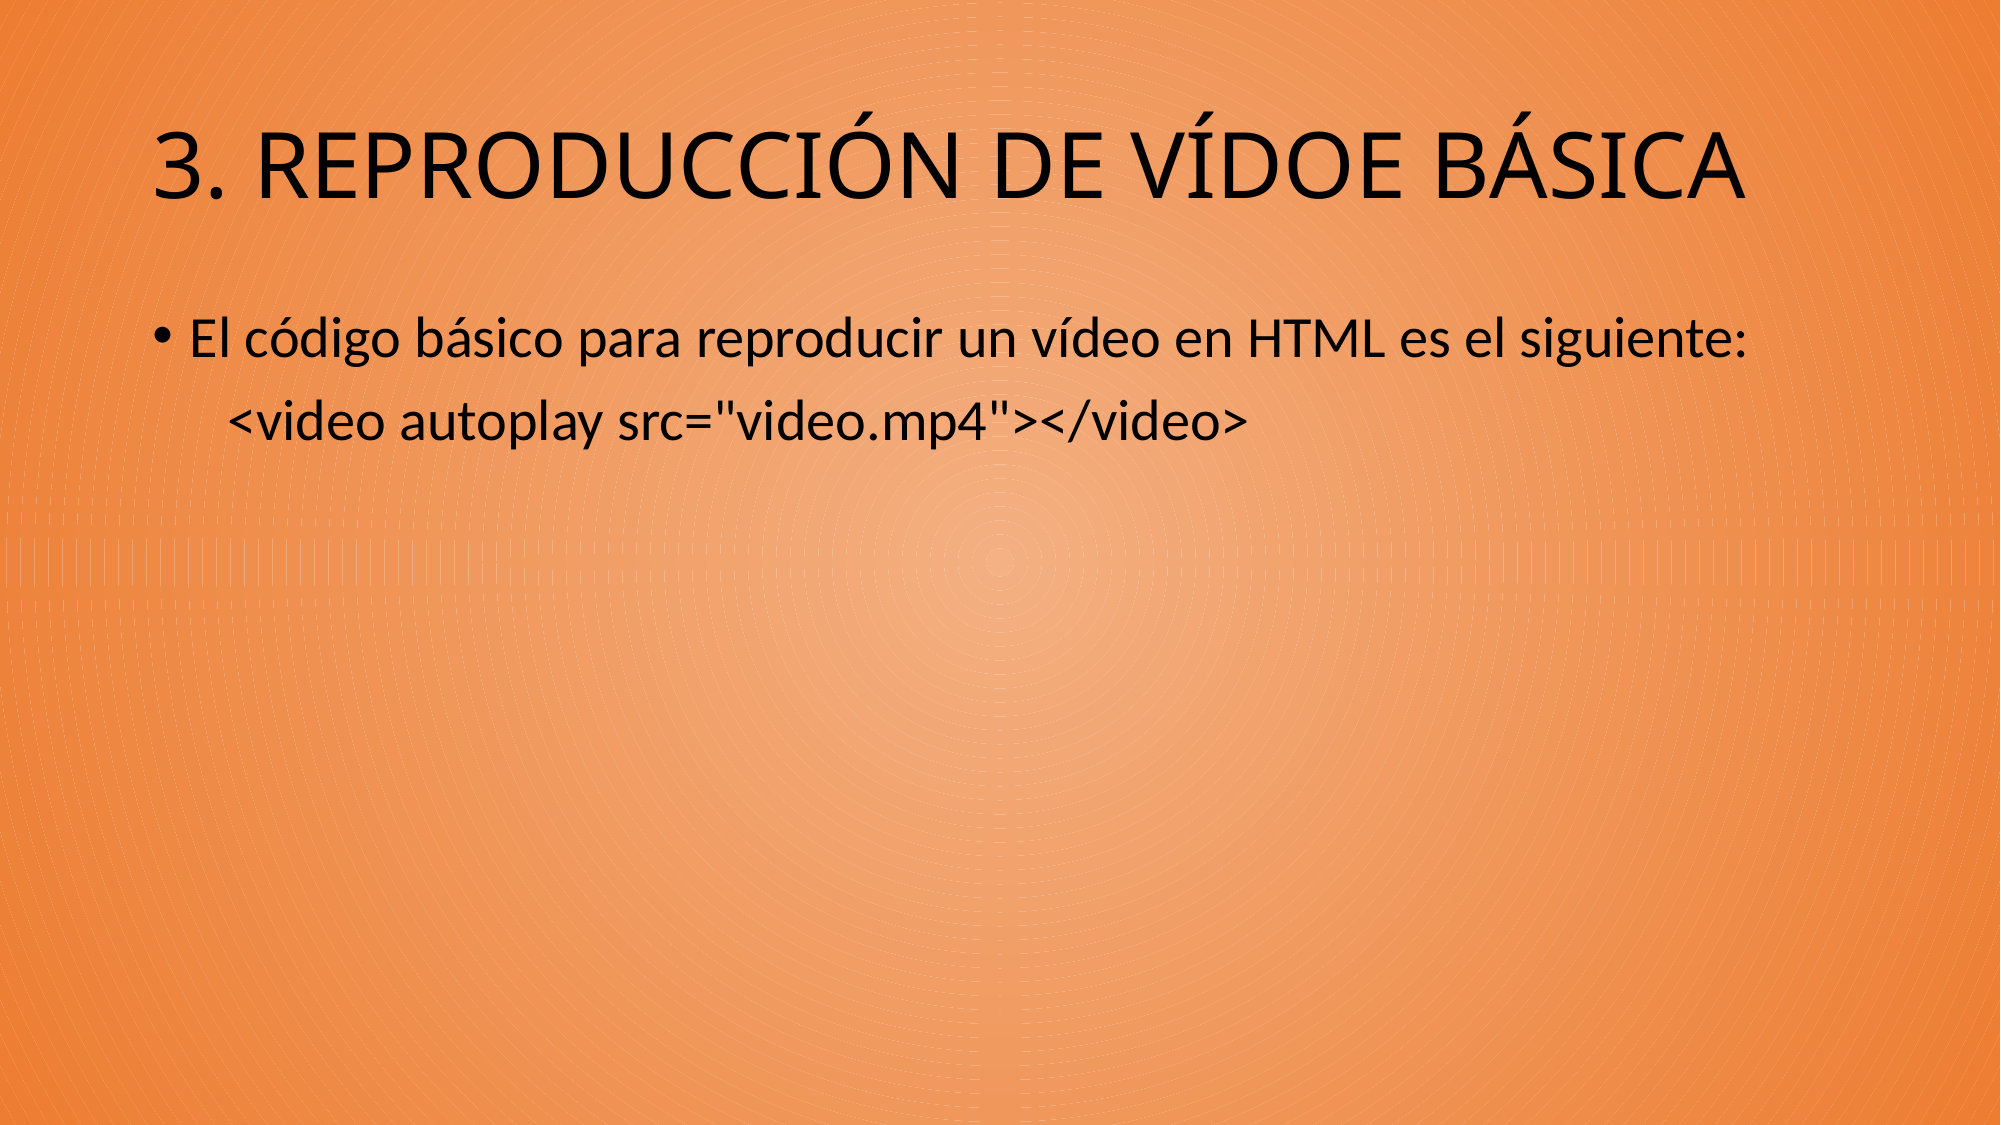

# 3. REPRODUCCIÓN DE VÍDOE BÁSICA
El código básico para reproducir un vídeo en HTML es el siguiente:
	<video autoplay src="video.mp4"></video>